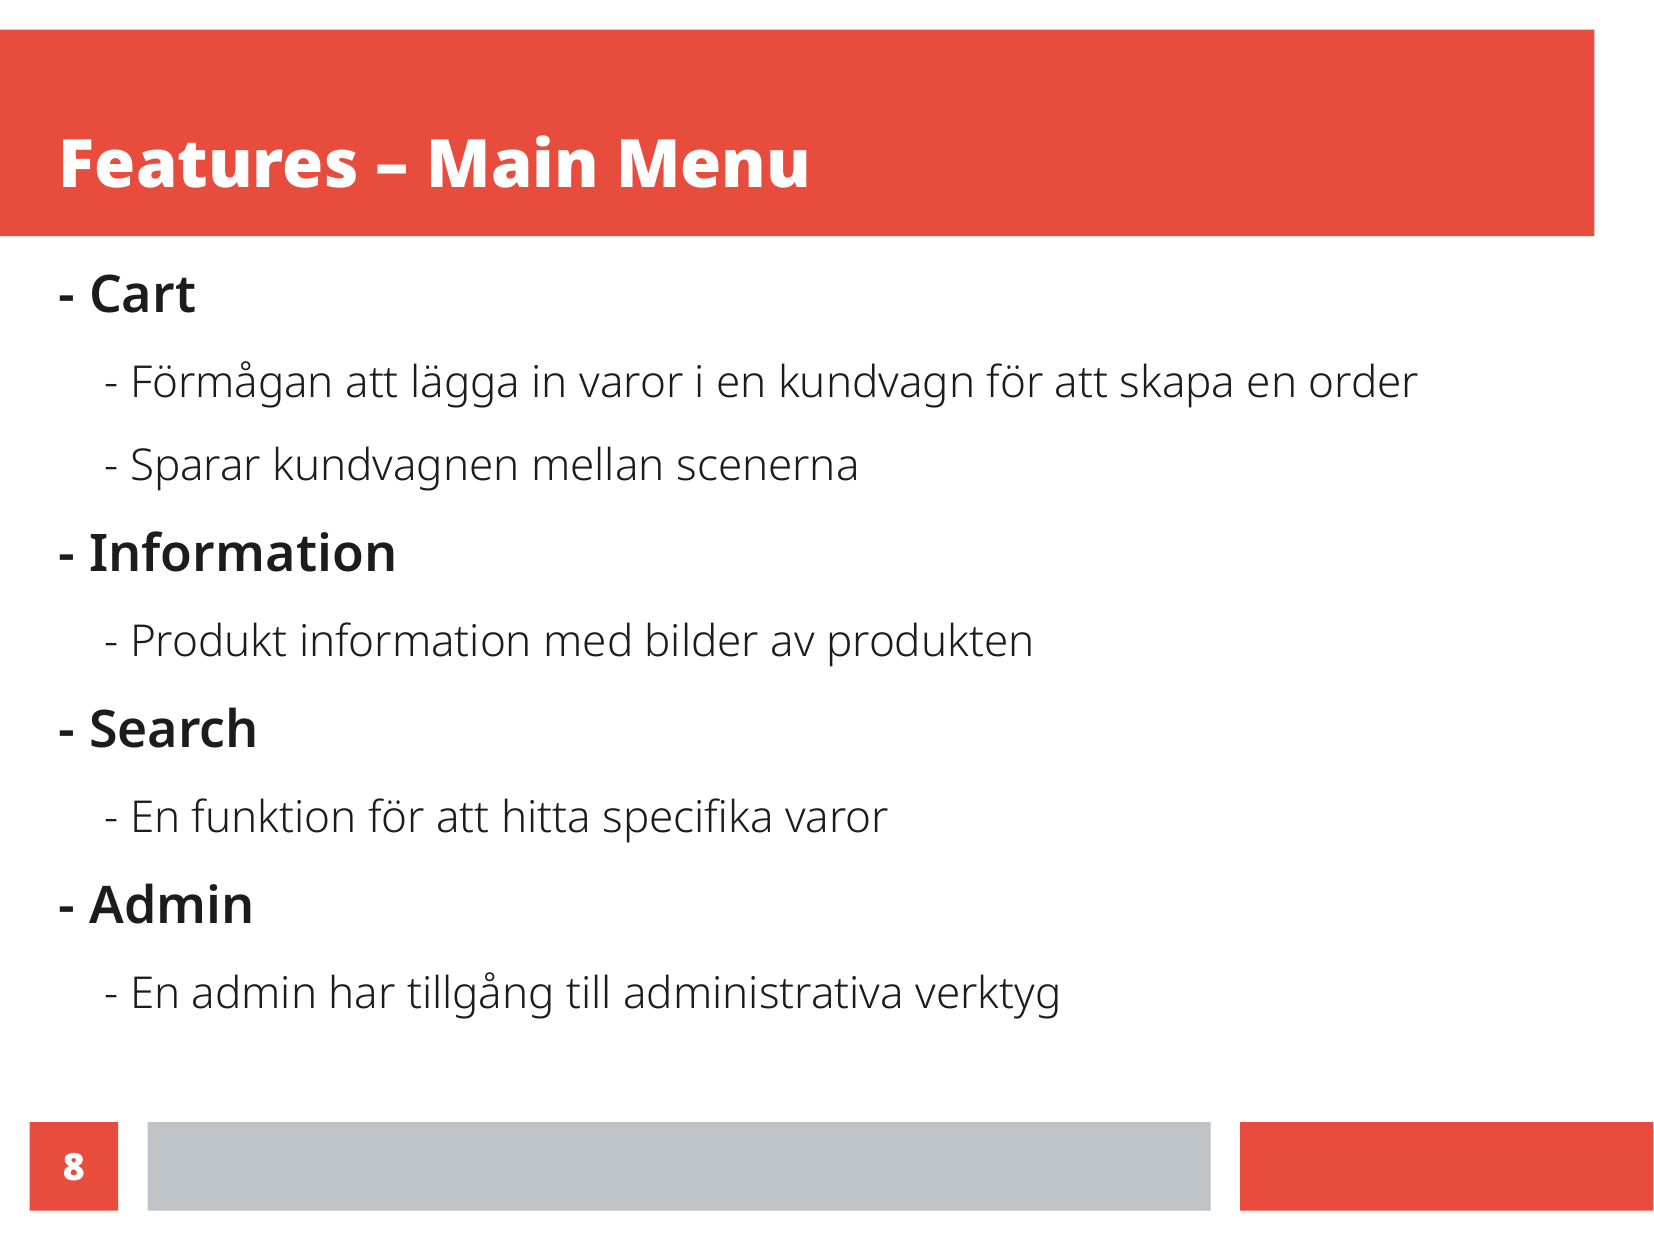

# Features – Main Menu
- Cart
- Förmågan att lägga in varor i en kundvagn för att skapa en order
- Sparar kundvagnen mellan scenerna
- Information
- Produkt information med bilder av produkten
- Search
- En funktion för att hitta specifika varor
- Admin
- En admin har tillgång till administrativa verktyg
8